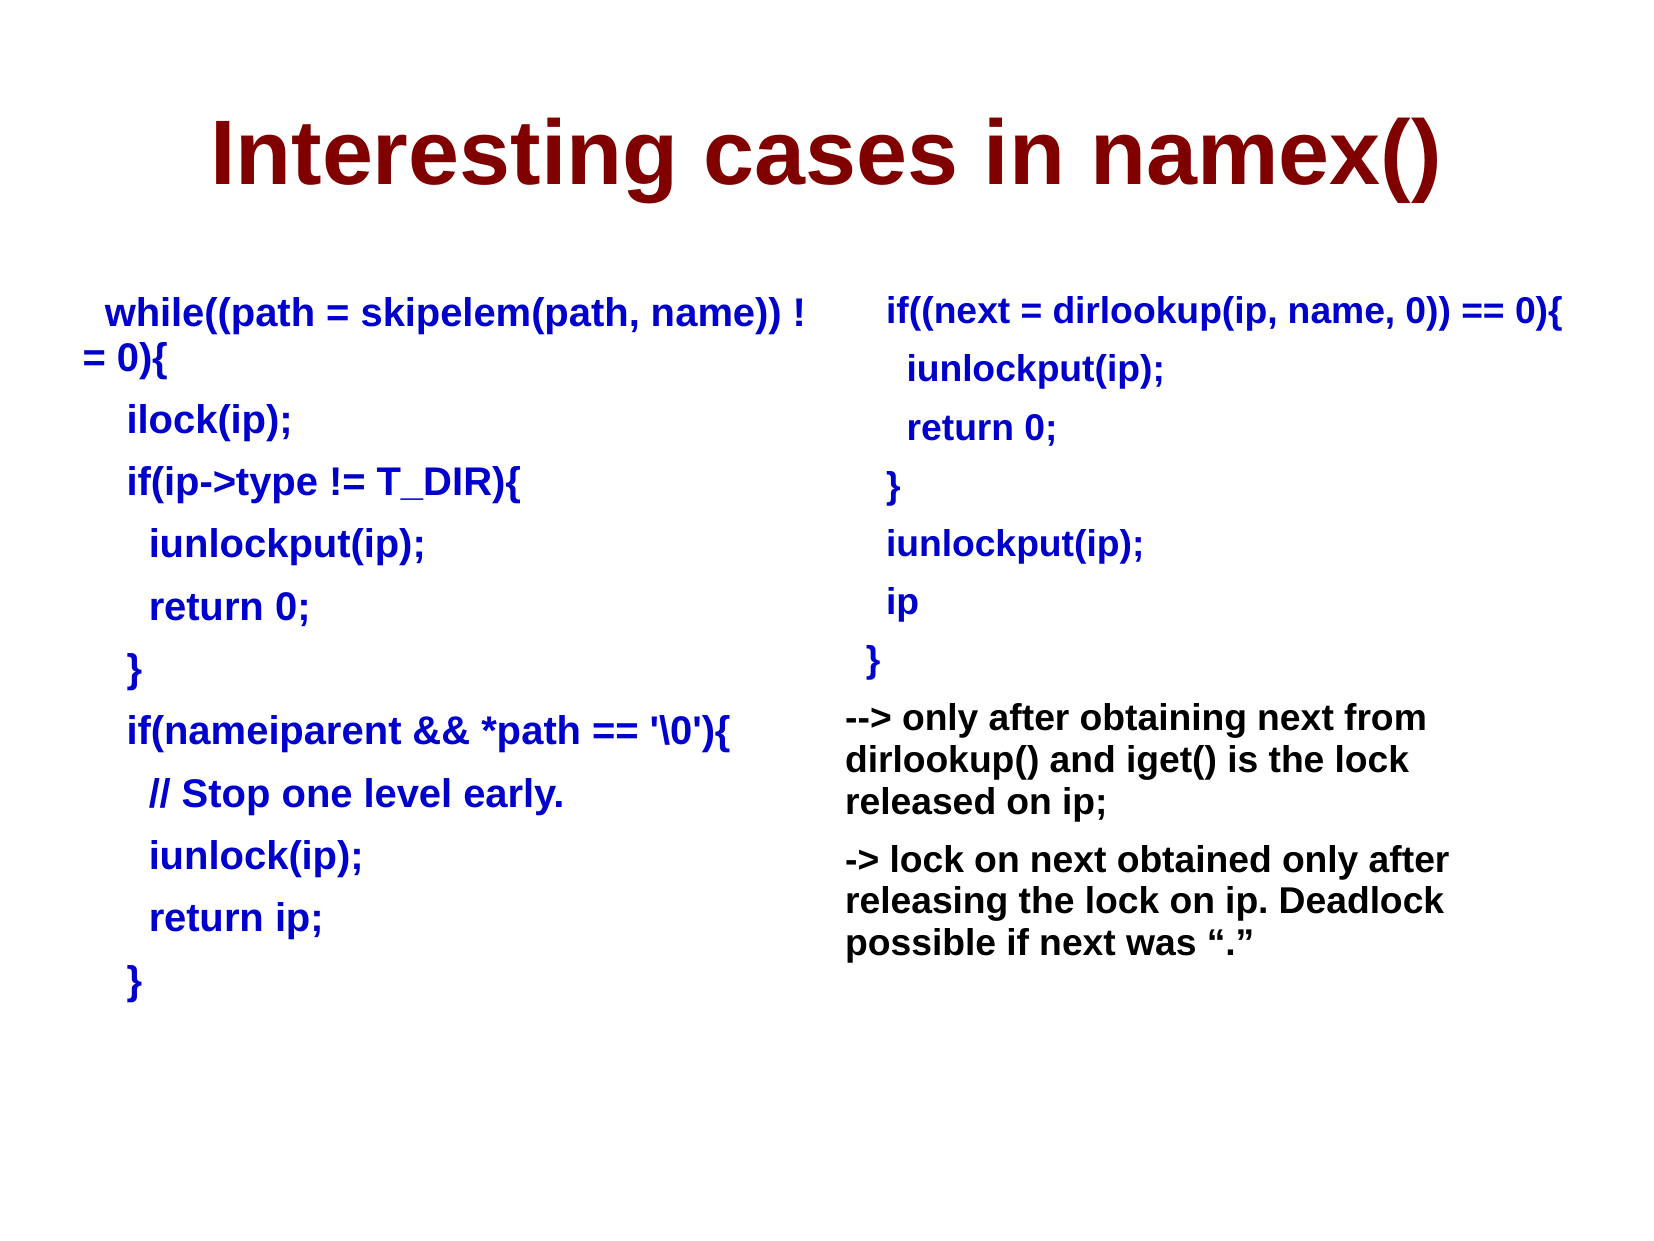

# Interesting cases in namex()
 while((path = skipelem(path, name)) != 0){
 ilock(ip);
 if(ip->type != T_DIR){
 iunlockput(ip);
 return 0;
 }
 if(nameiparent && *path == '\0'){
 // Stop one level early.
 iunlock(ip);
 return ip;
 }
 if((next = dirlookup(ip, name, 0)) == 0){
 iunlockput(ip);
 return 0;
 }
 iunlockput(ip);
 ip
 }
--> only after obtaining next from dirlookup() and iget() is the lock released on ip;
-> lock on next obtained only after releasing the lock on ip. Deadlock possible if next was “.”